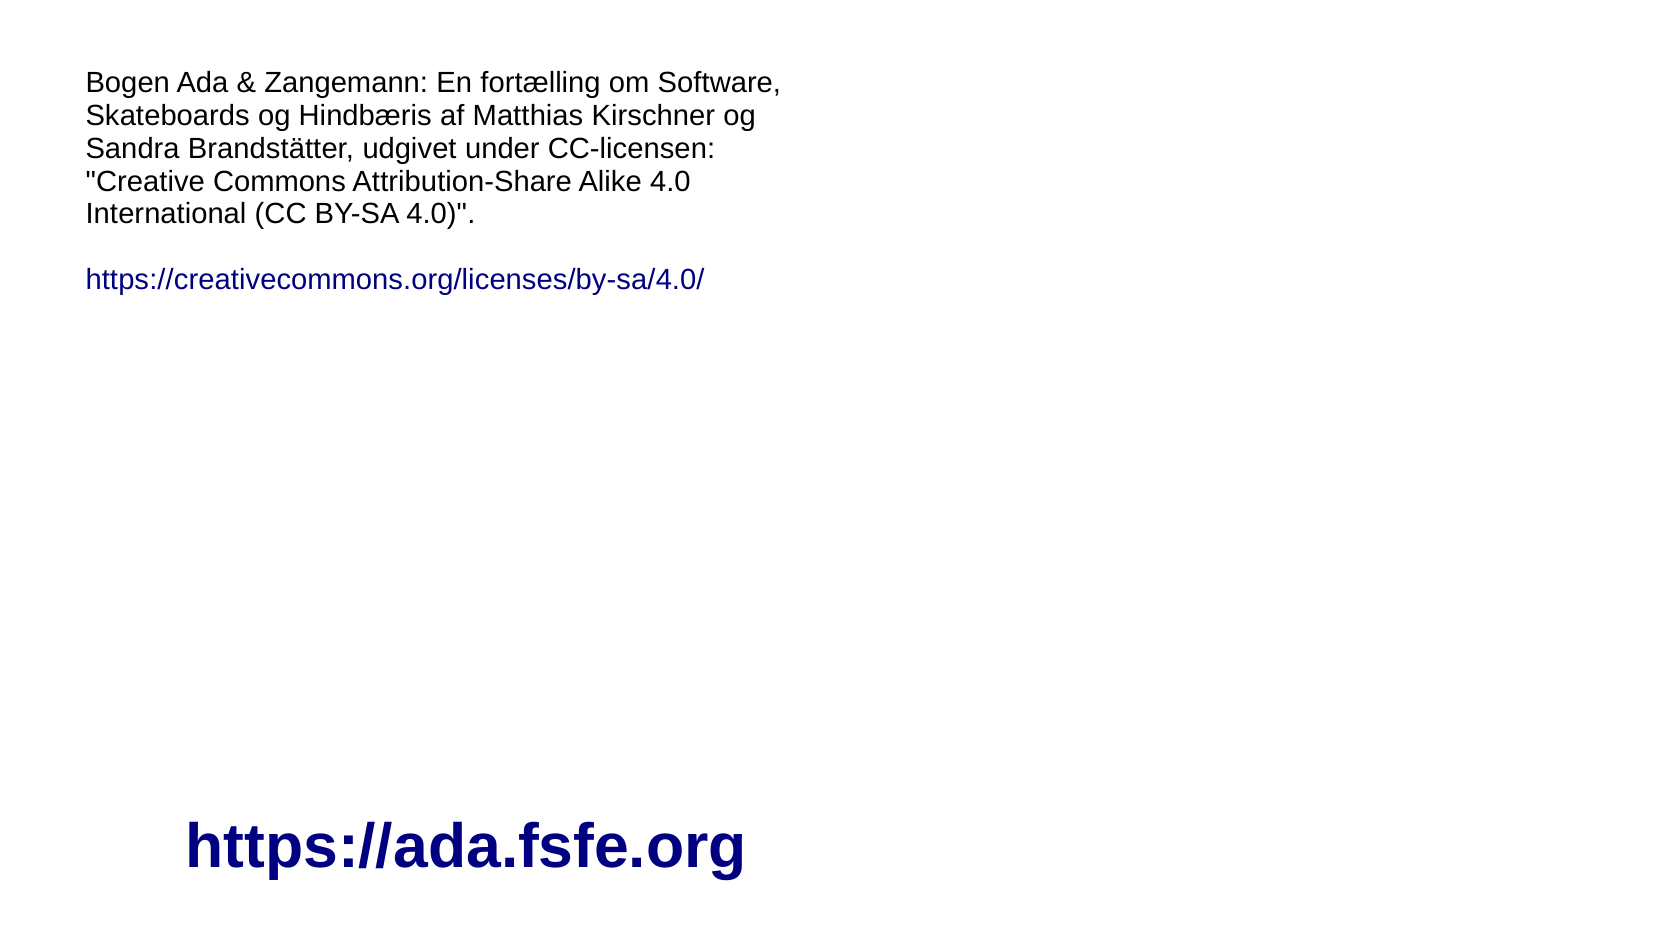

Bogen Ada & Zangemann: En fortælling om Software, Skateboards og Hindbæris af Matthias Kirschner og Sandra Brandstätter, udgivet under CC-licensen:
"Creative Commons Attribution-Share Alike 4.0 International (CC BY-SA 4.0)".
https://creativecommons.org/licenses/by-sa/4.0/
https://ada.fsfe.org